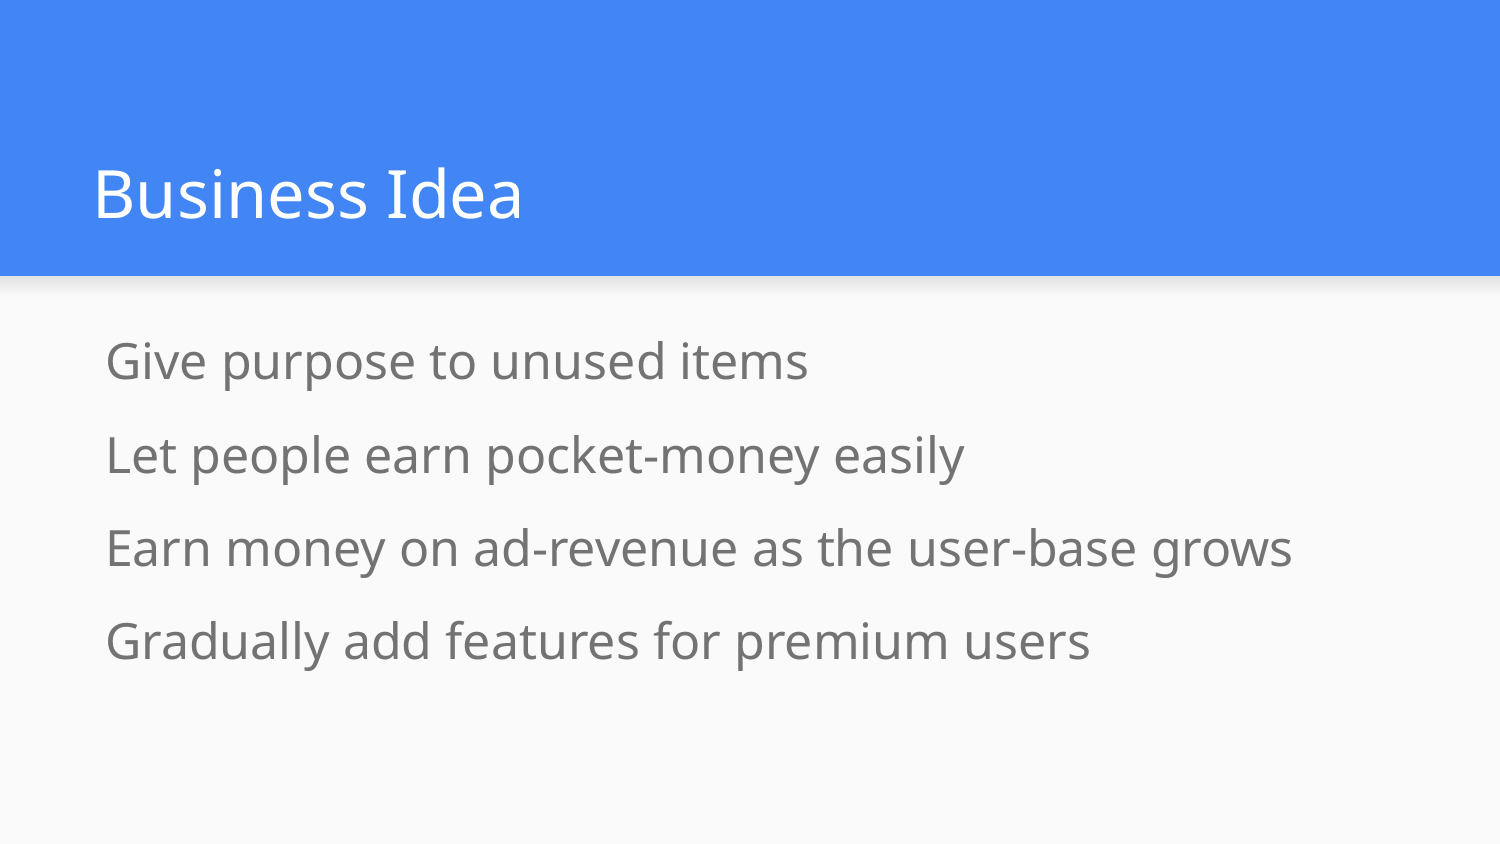

# Business Idea
Give purpose to unused items
Let people earn pocket-money easily
Earn money on ad-revenue as the user-base grows
Gradually add features for premium users